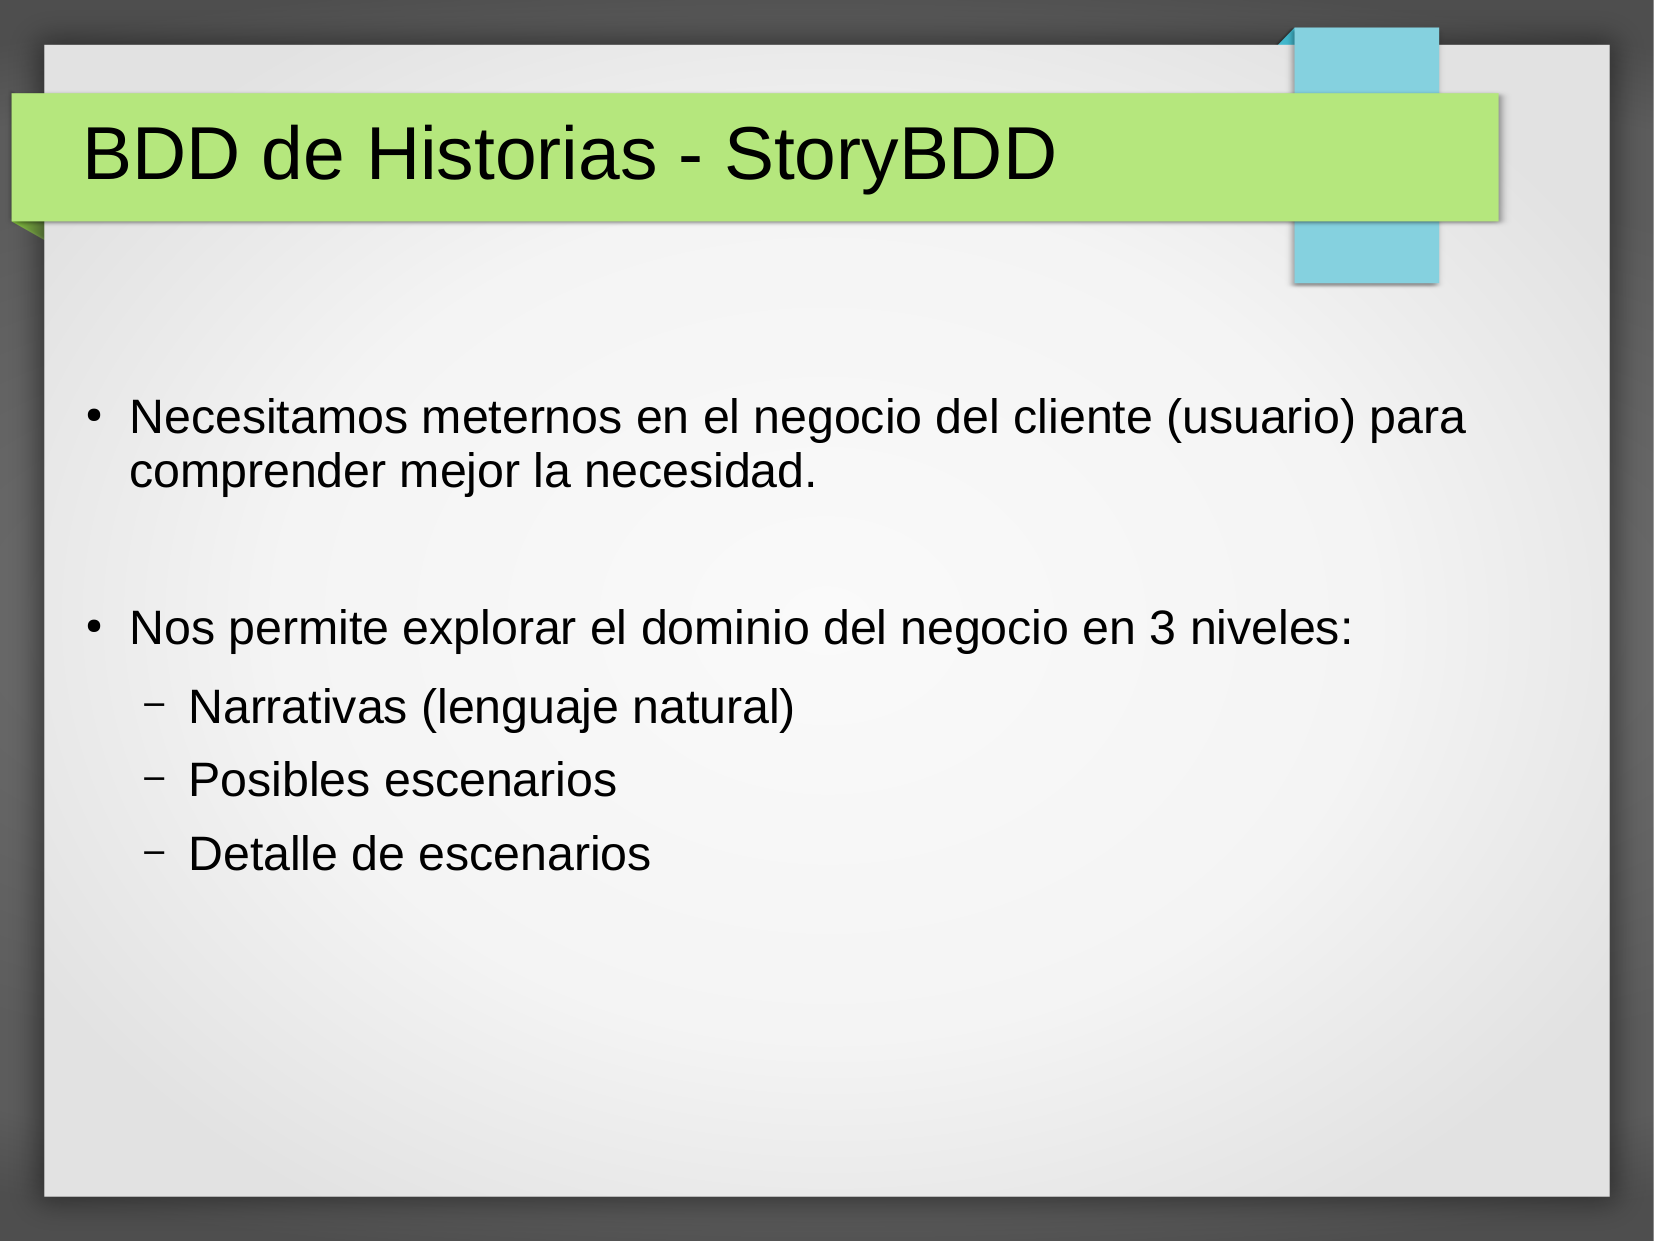

# BDD de Historias - StoryBDD
Necesitamos meternos en el negocio del cliente (usuario) para comprender mejor la necesidad.
Nos permite explorar el dominio del negocio en 3 niveles:
Narrativas (lenguaje natural)
Posibles escenarios
Detalle de escenarios